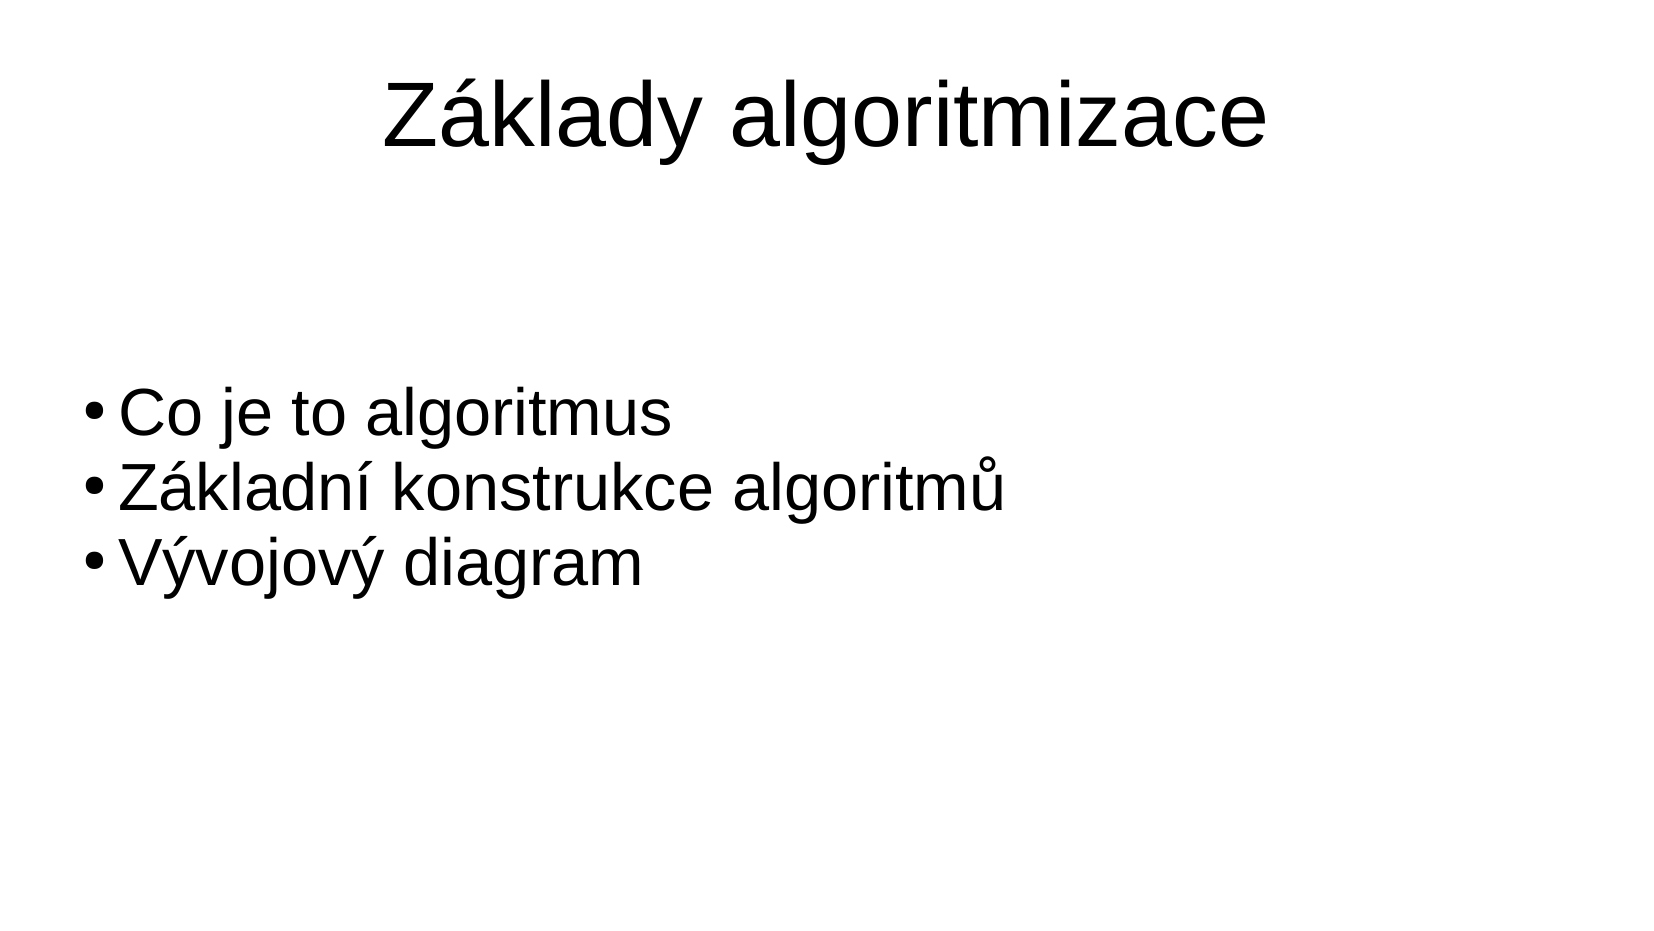

# Základy algoritmizace
Co je to algoritmus
Základní konstrukce algoritmů
Vývojový diagram